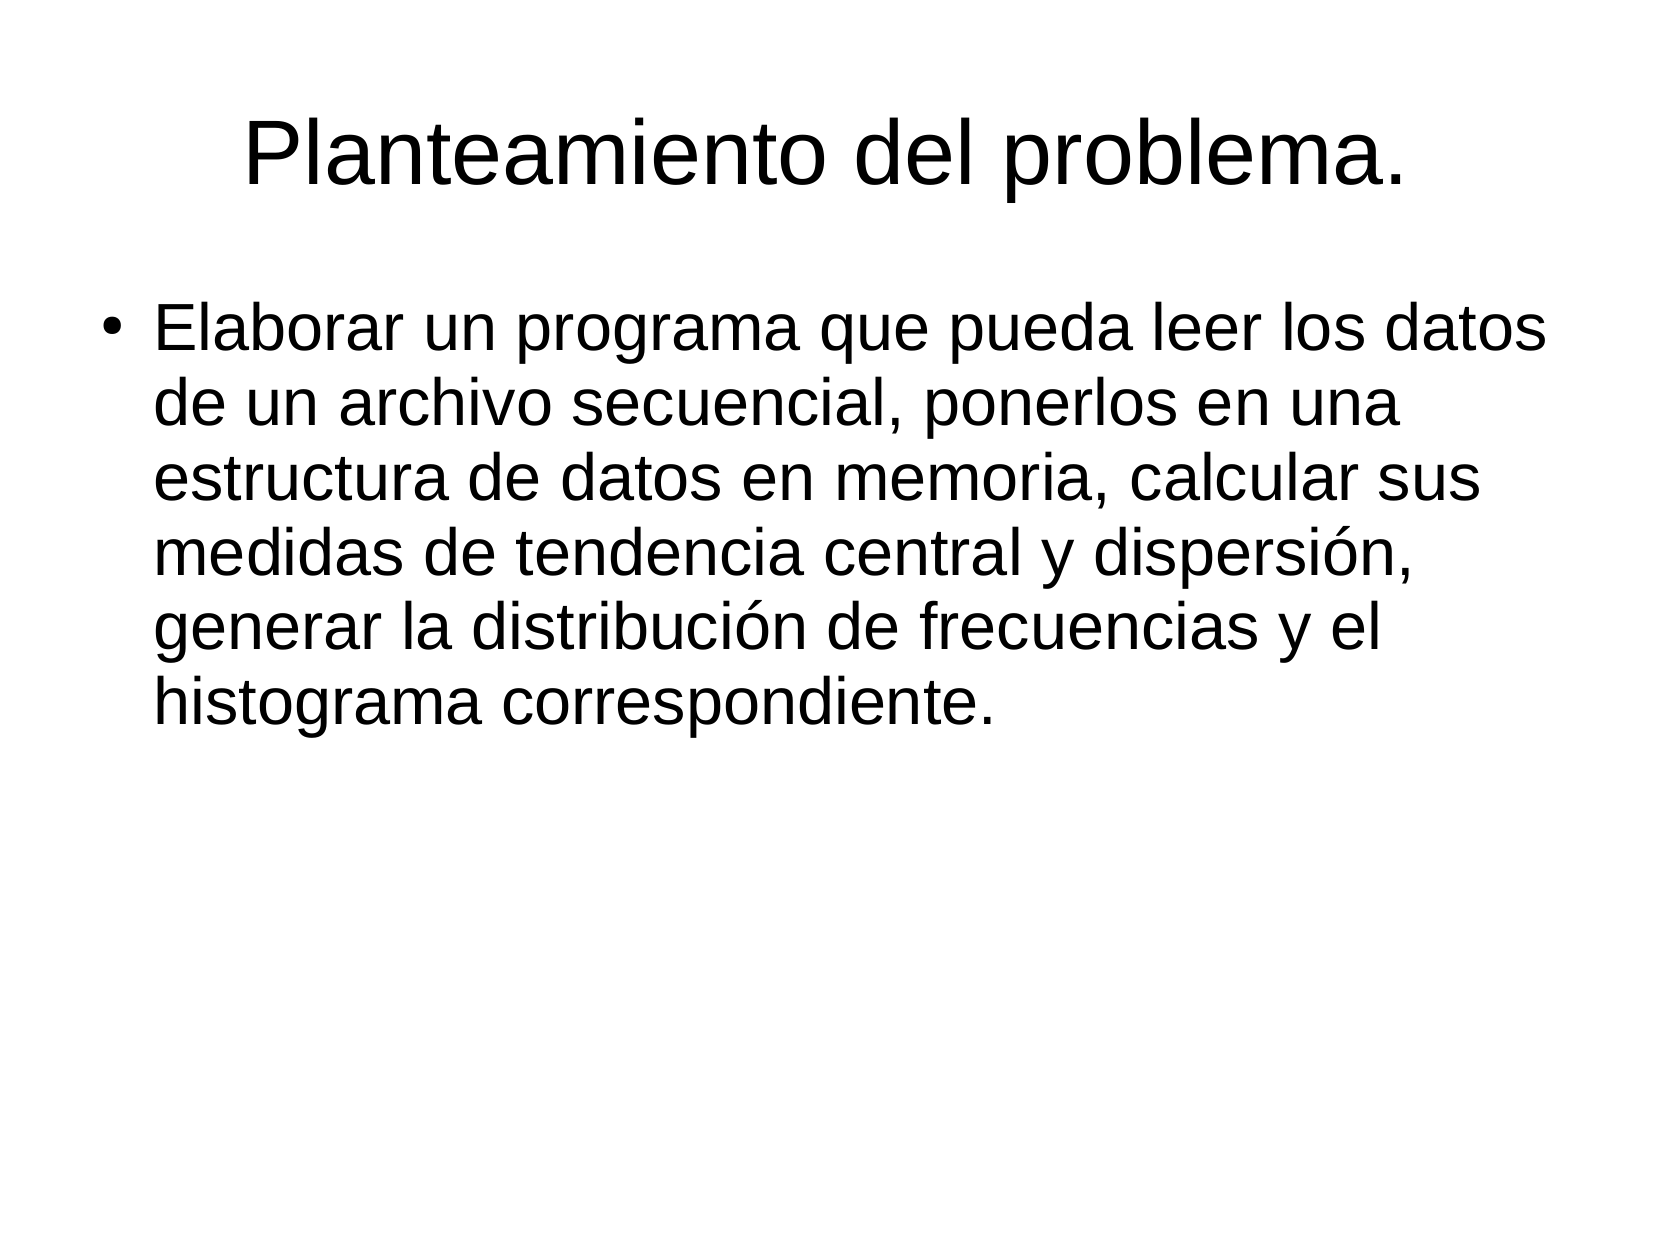

# Planteamiento del problema.
Elaborar un programa que pueda leer los datos de un archivo secuencial, ponerlos en una estructura de datos en memoria, calcular sus medidas de tendencia central y dispersión, generar la distribución de frecuencias y el histograma correspondiente.